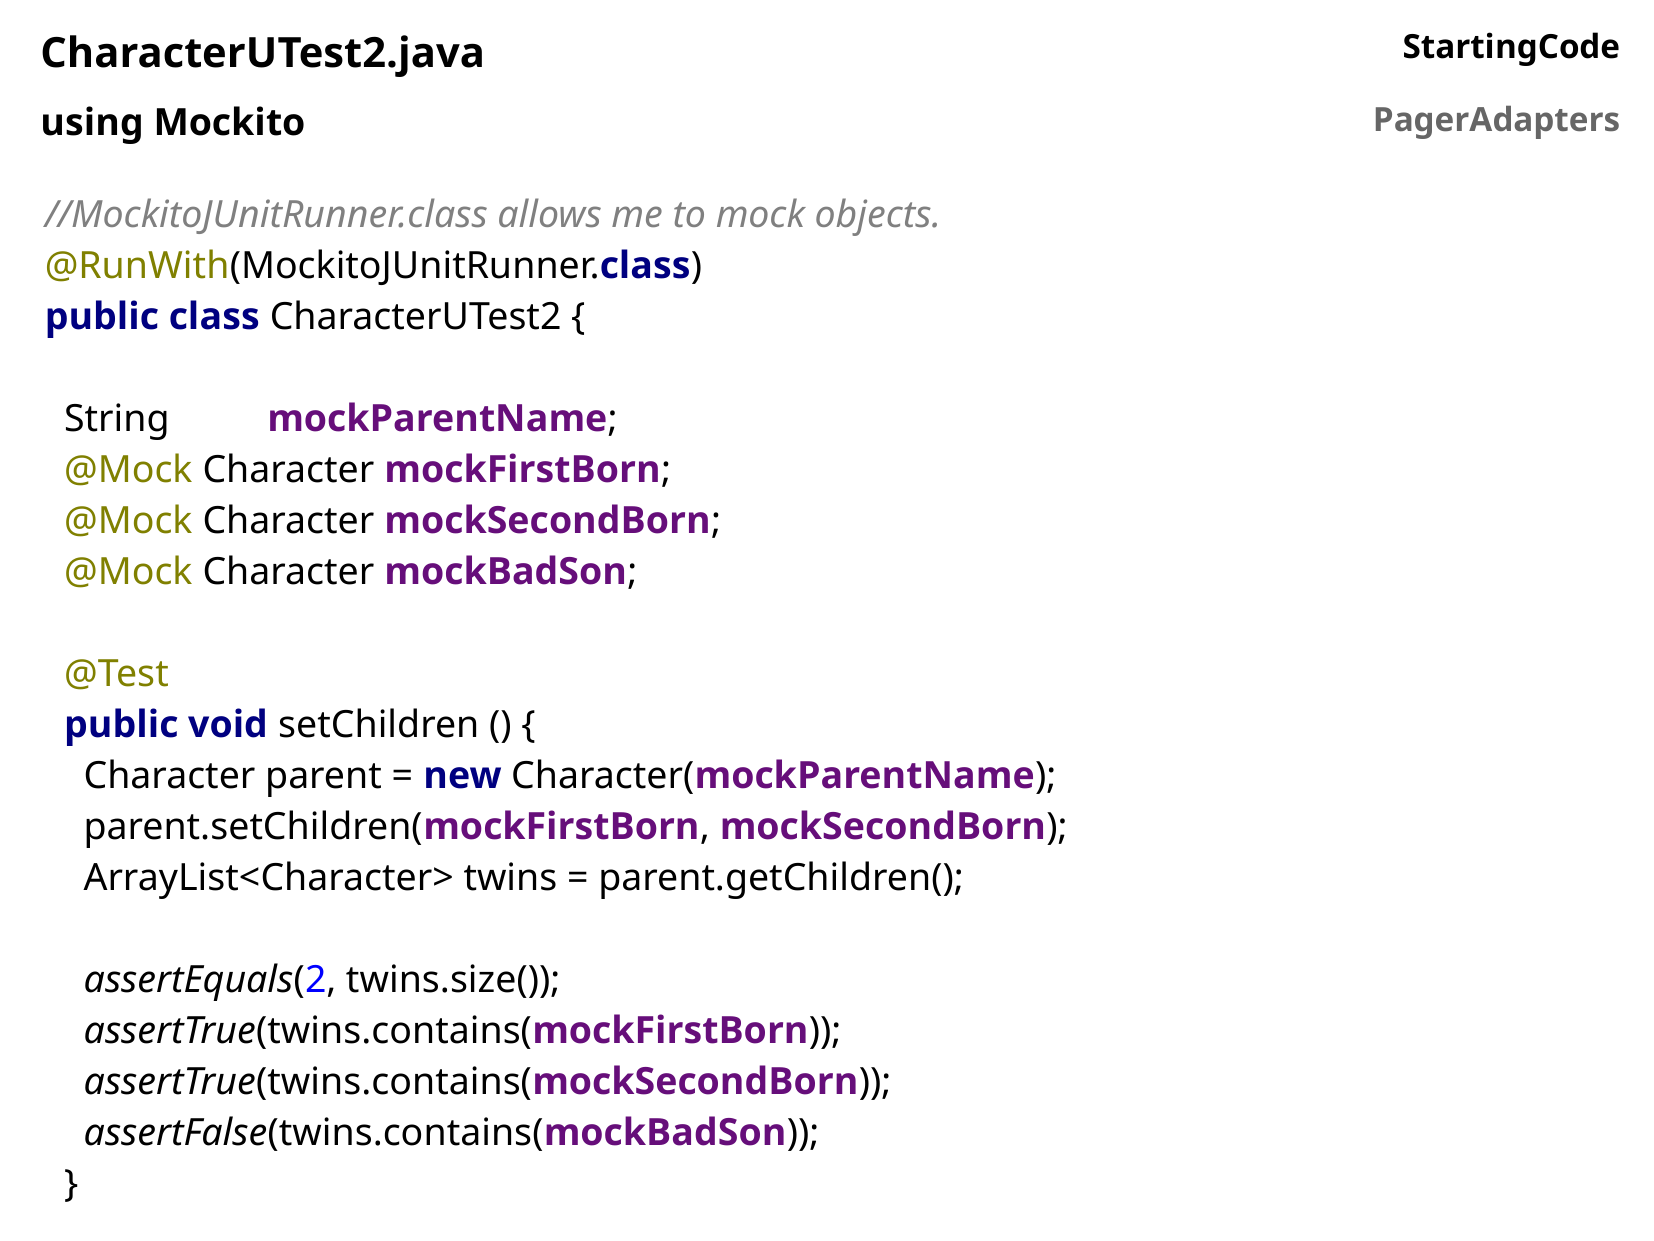

| CharacterUTest2.java | StartingCode |
| --- | --- |
| using Mockito | PagerAdapters |
Starting Position - CharacterUTest
//MockitoJUnitRunner.class allows me to mock objects.
@RunWith(MockitoJUnitRunner.class)
public class CharacterUTest2 {
 String mockParentName;
 @Mock Character mockFirstBorn;
 @Mock Character mockSecondBorn;
 @Mock Character mockBadSon;
 @Test
 public void setChildren () {
 Character parent = new Character(mockParentName);
 parent.setChildren(mockFirstBorn, mockSecondBorn);
 ArrayList<Character> twins = parent.getChildren();
 assertEquals(2, twins.size());
 assertTrue(twins.contains(mockFirstBorn));
 assertTrue(twins.contains(mockSecondBorn));
 assertFalse(twins.contains(mockBadSon));
 }
}